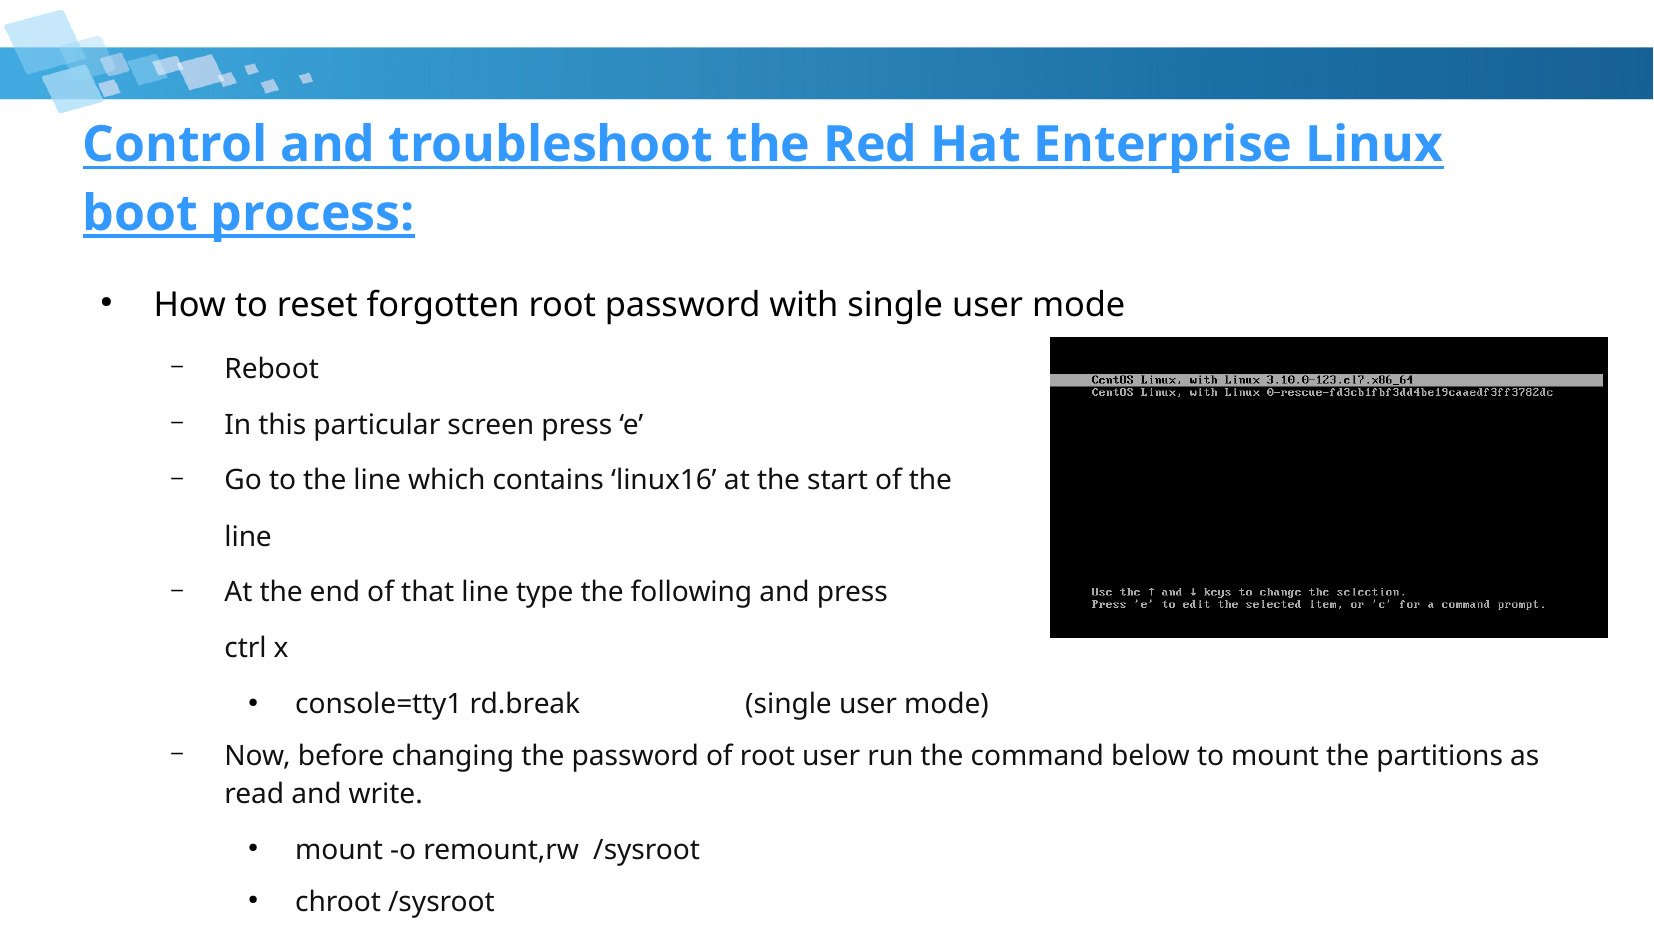

# Control and troubleshoot the Red Hat Enterprise Linux boot process:
How to reset forgotten root password with single user mode
Reboot
In this particular screen press ‘e’
Go to the line which contains ‘linux16’ at the start of the
line
At the end of that line type the following and press
ctrl x
console=tty1 rd.break			(single user mode)
Now, before changing the password of root user run the command below to mount the partitions as read and write.
mount -o remount,rw /sysroot
chroot /sysroot
Now you will be able to reset the password using the passwd command
passwd
touch /.autorelable
Now we need to reboot the server, but reboot command will not work here, so run the below command
Exit
exit
Exec /sbin/init